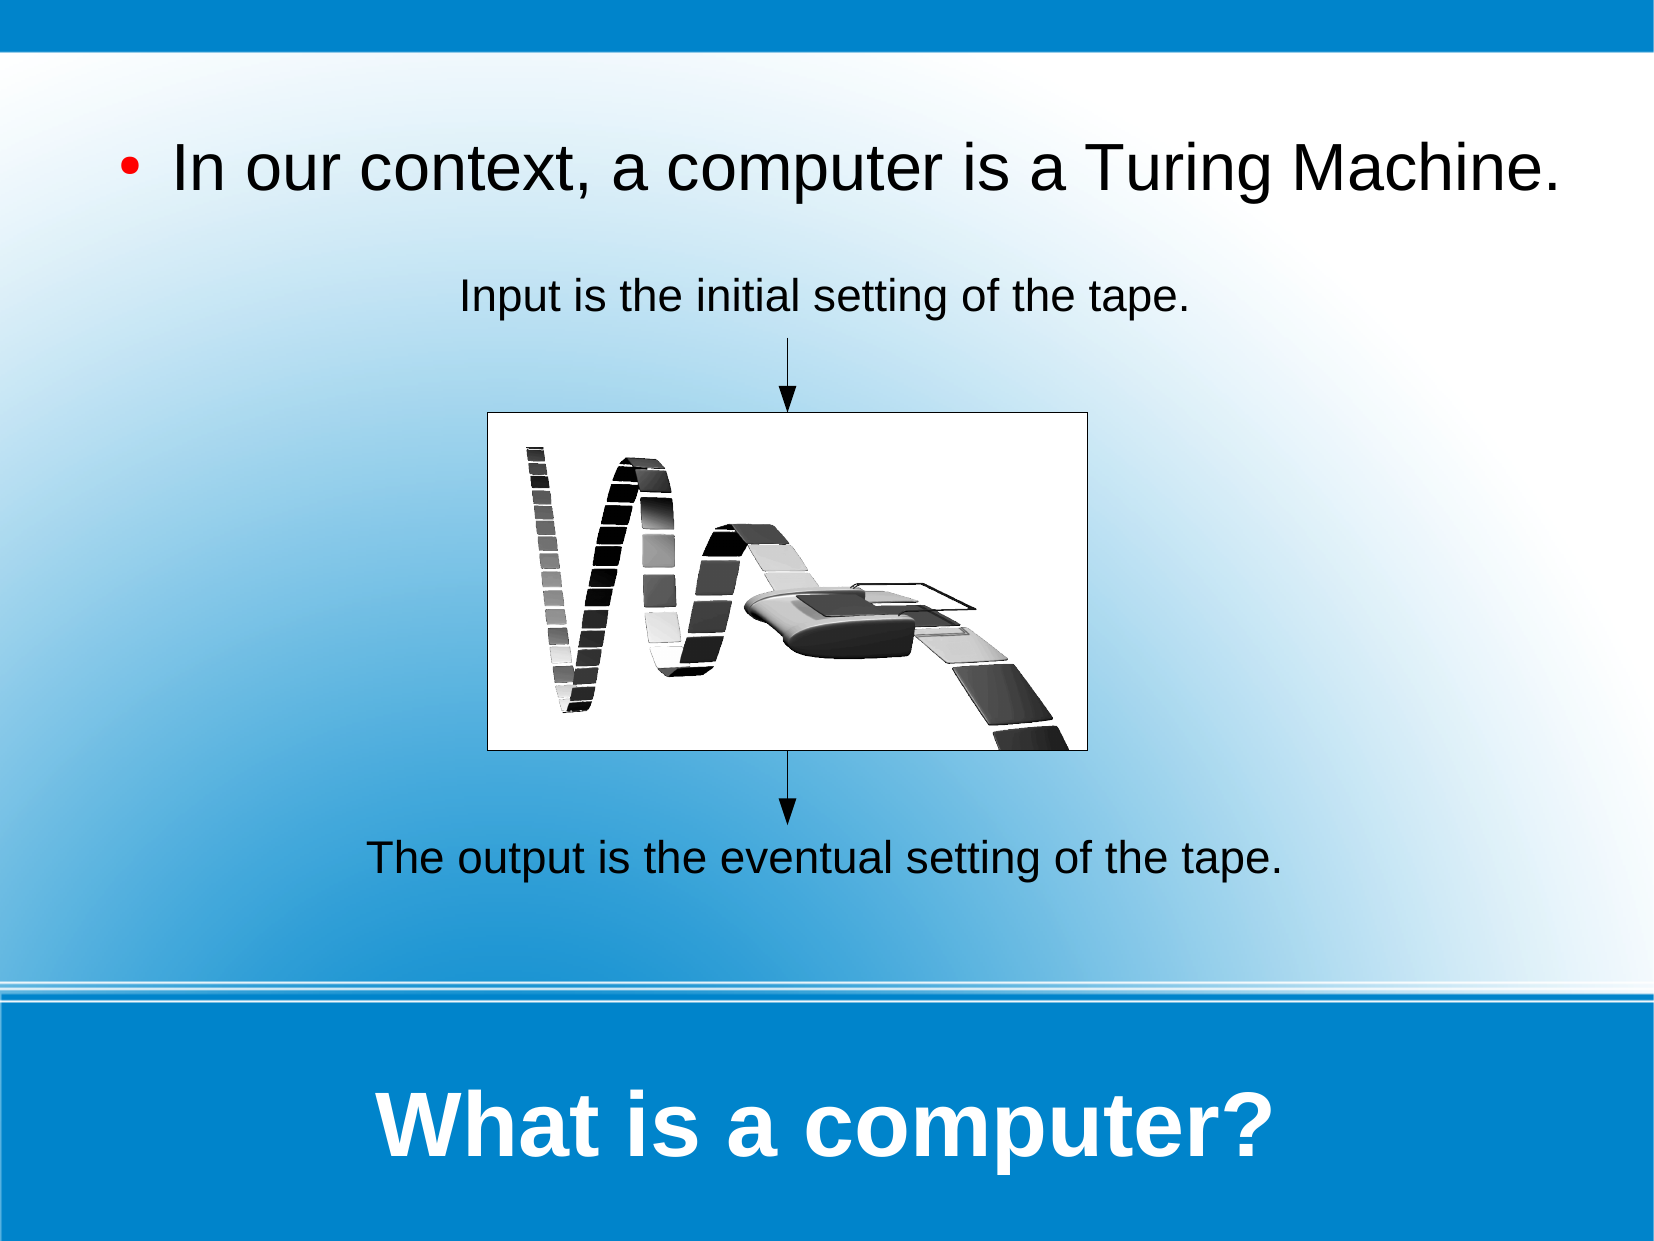

In our context, a computer is a Turing Machine.
Input is the initial setting of the tape.
The output is the eventual setting of the tape.
# What is a computer?